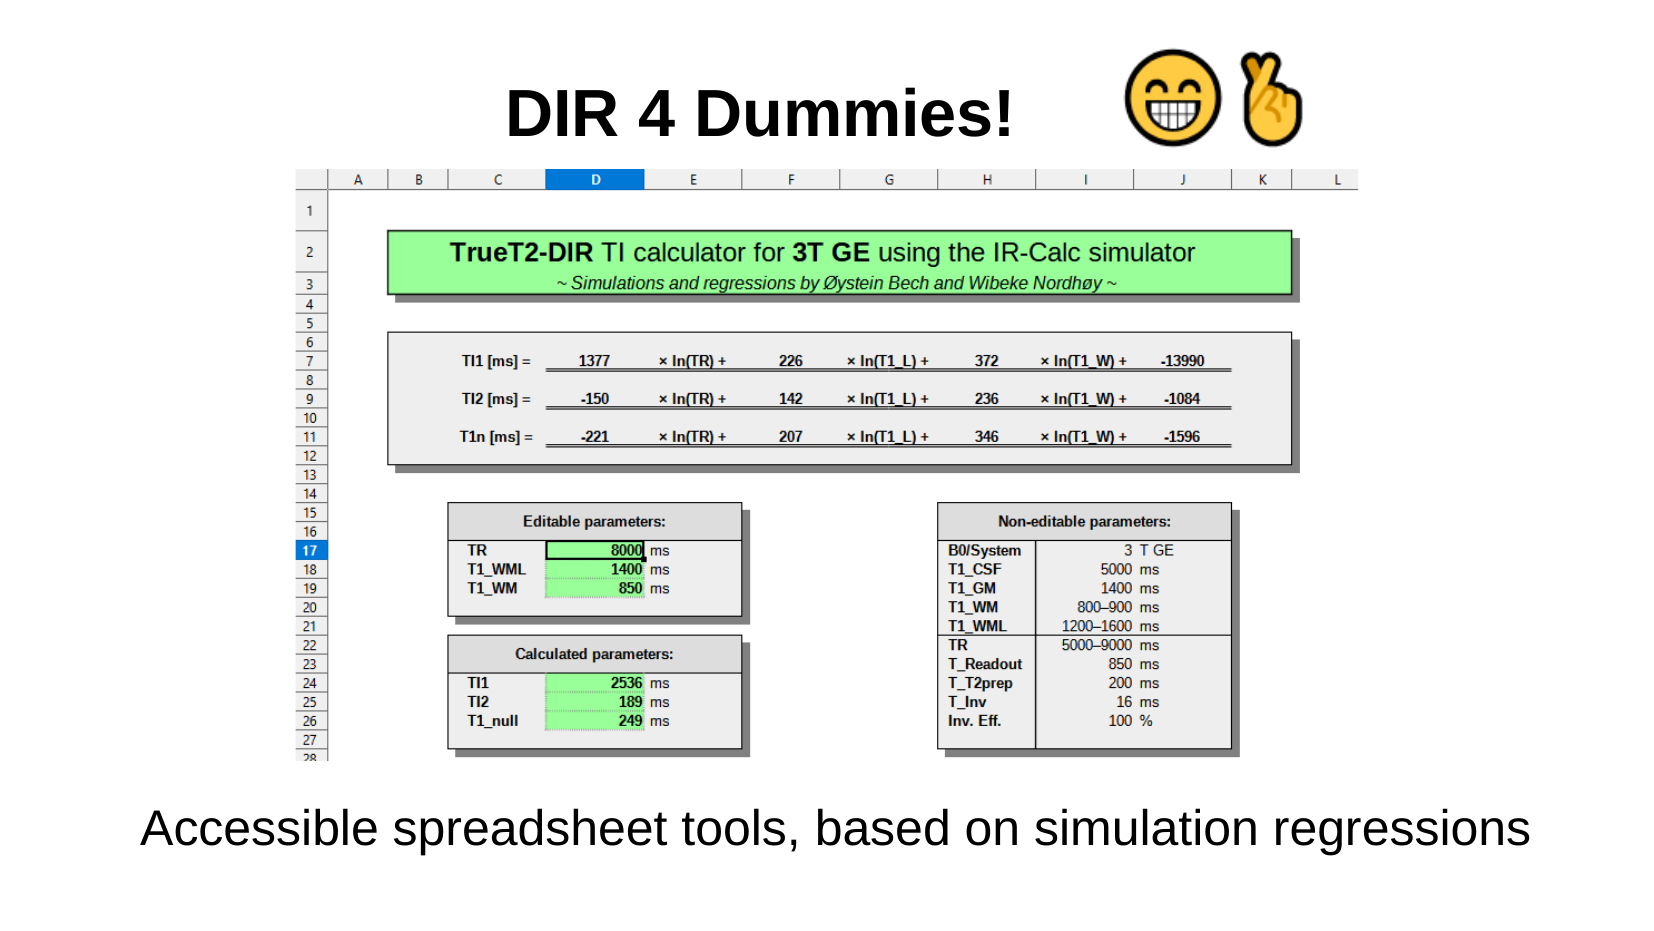

# DIR 4 Dummies!
Accessible spreadsheet tools, based on simulation regressions